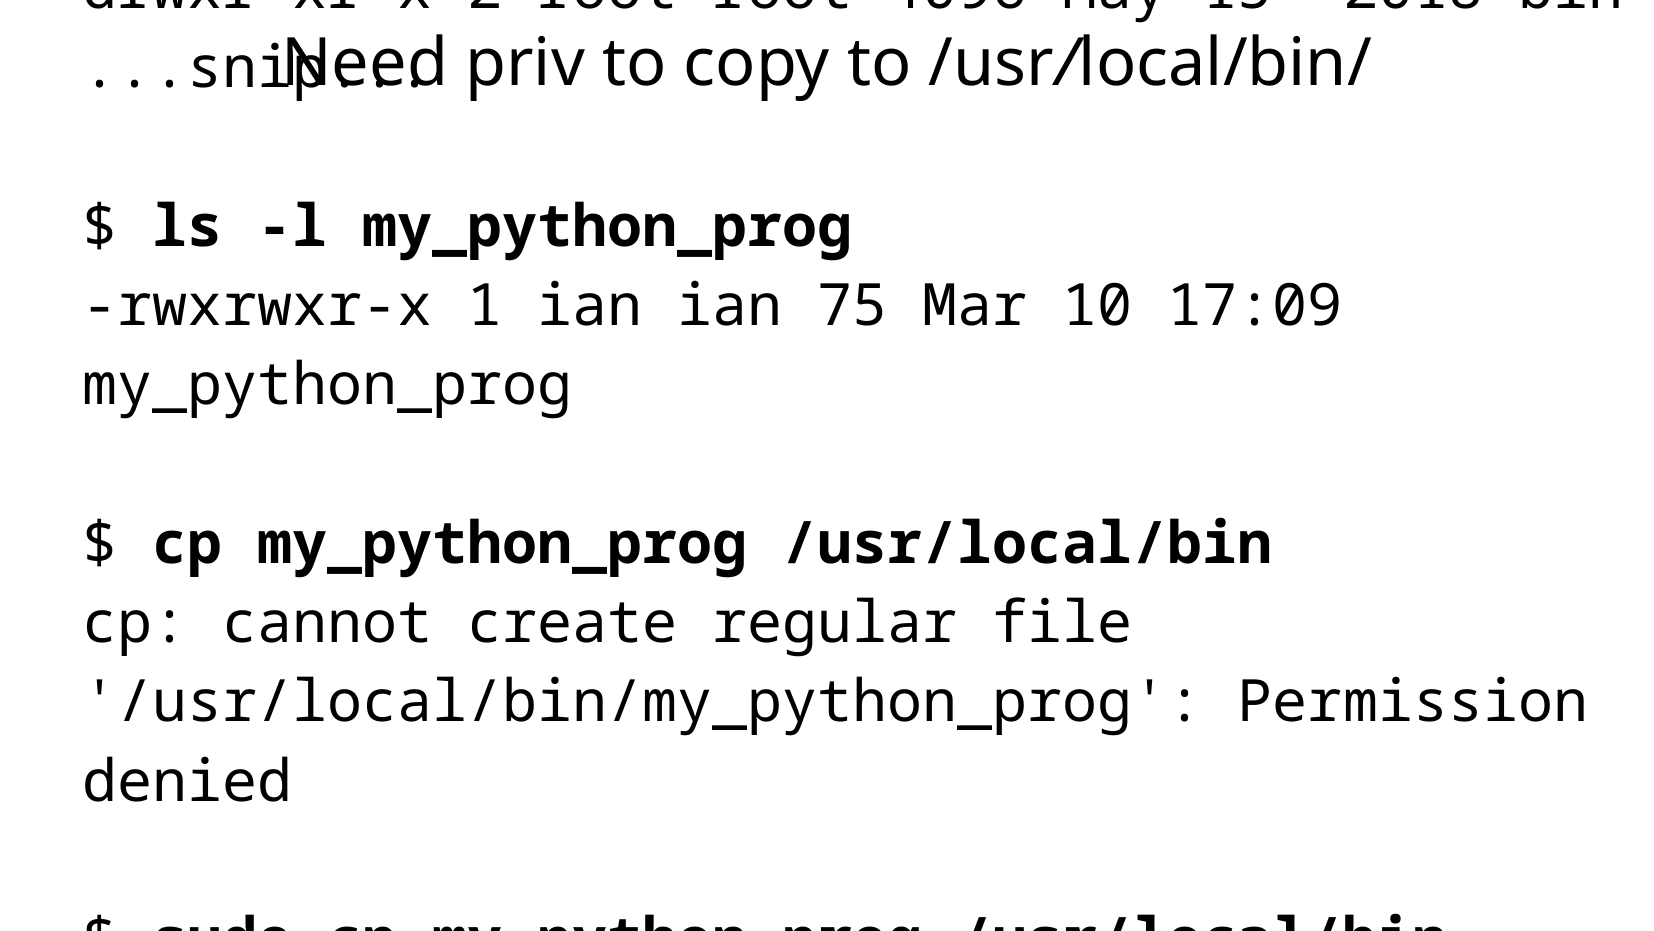

$ ls -l /usr/local/
drwxr-xr-x 2 root root 4096 May 15 2018 bin
...snip...
$ ls -l my_python_prog
-rwxrwxr-x 1 ian ian 75 Mar 10 17:09 my_python_prog
$ cp my_python_prog /usr/local/bin
cp: cannot create regular file '/usr/local/bin/my_python_prog': Permission denied
$ sudo cp my_python_prog /usr/local/bin
[sudo] password for ian:
$
# Need priv to copy to /usr/local/bin/